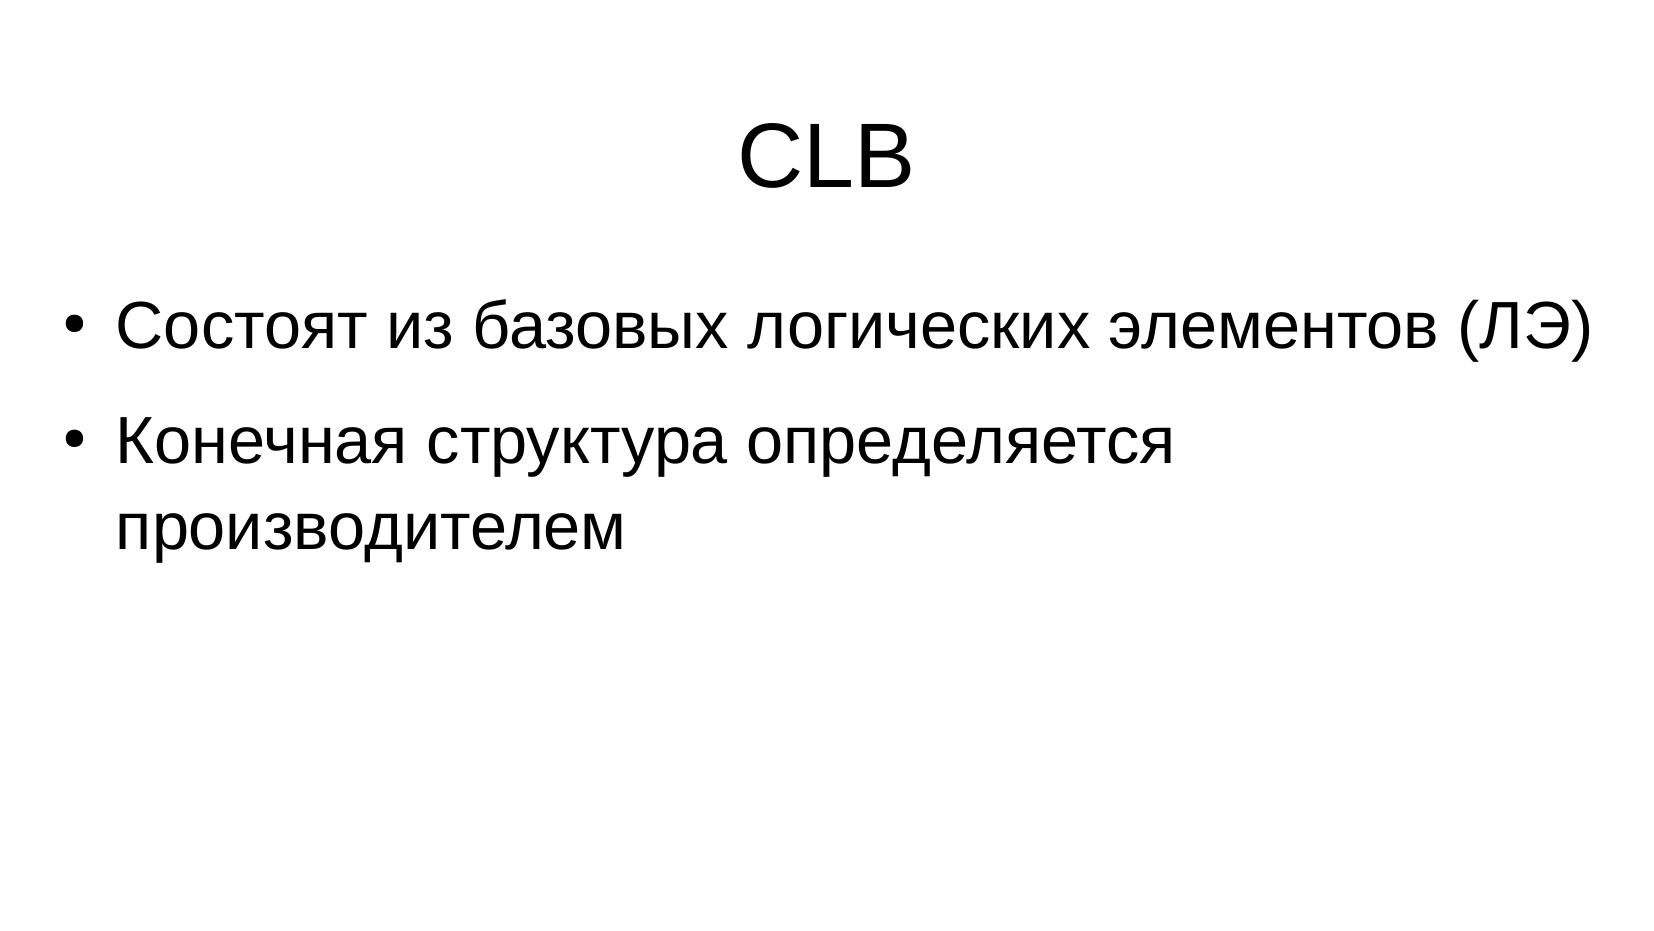

# CLB
Состоят из базовых логических элементов (ЛЭ)
Конечная структура определяется производителем